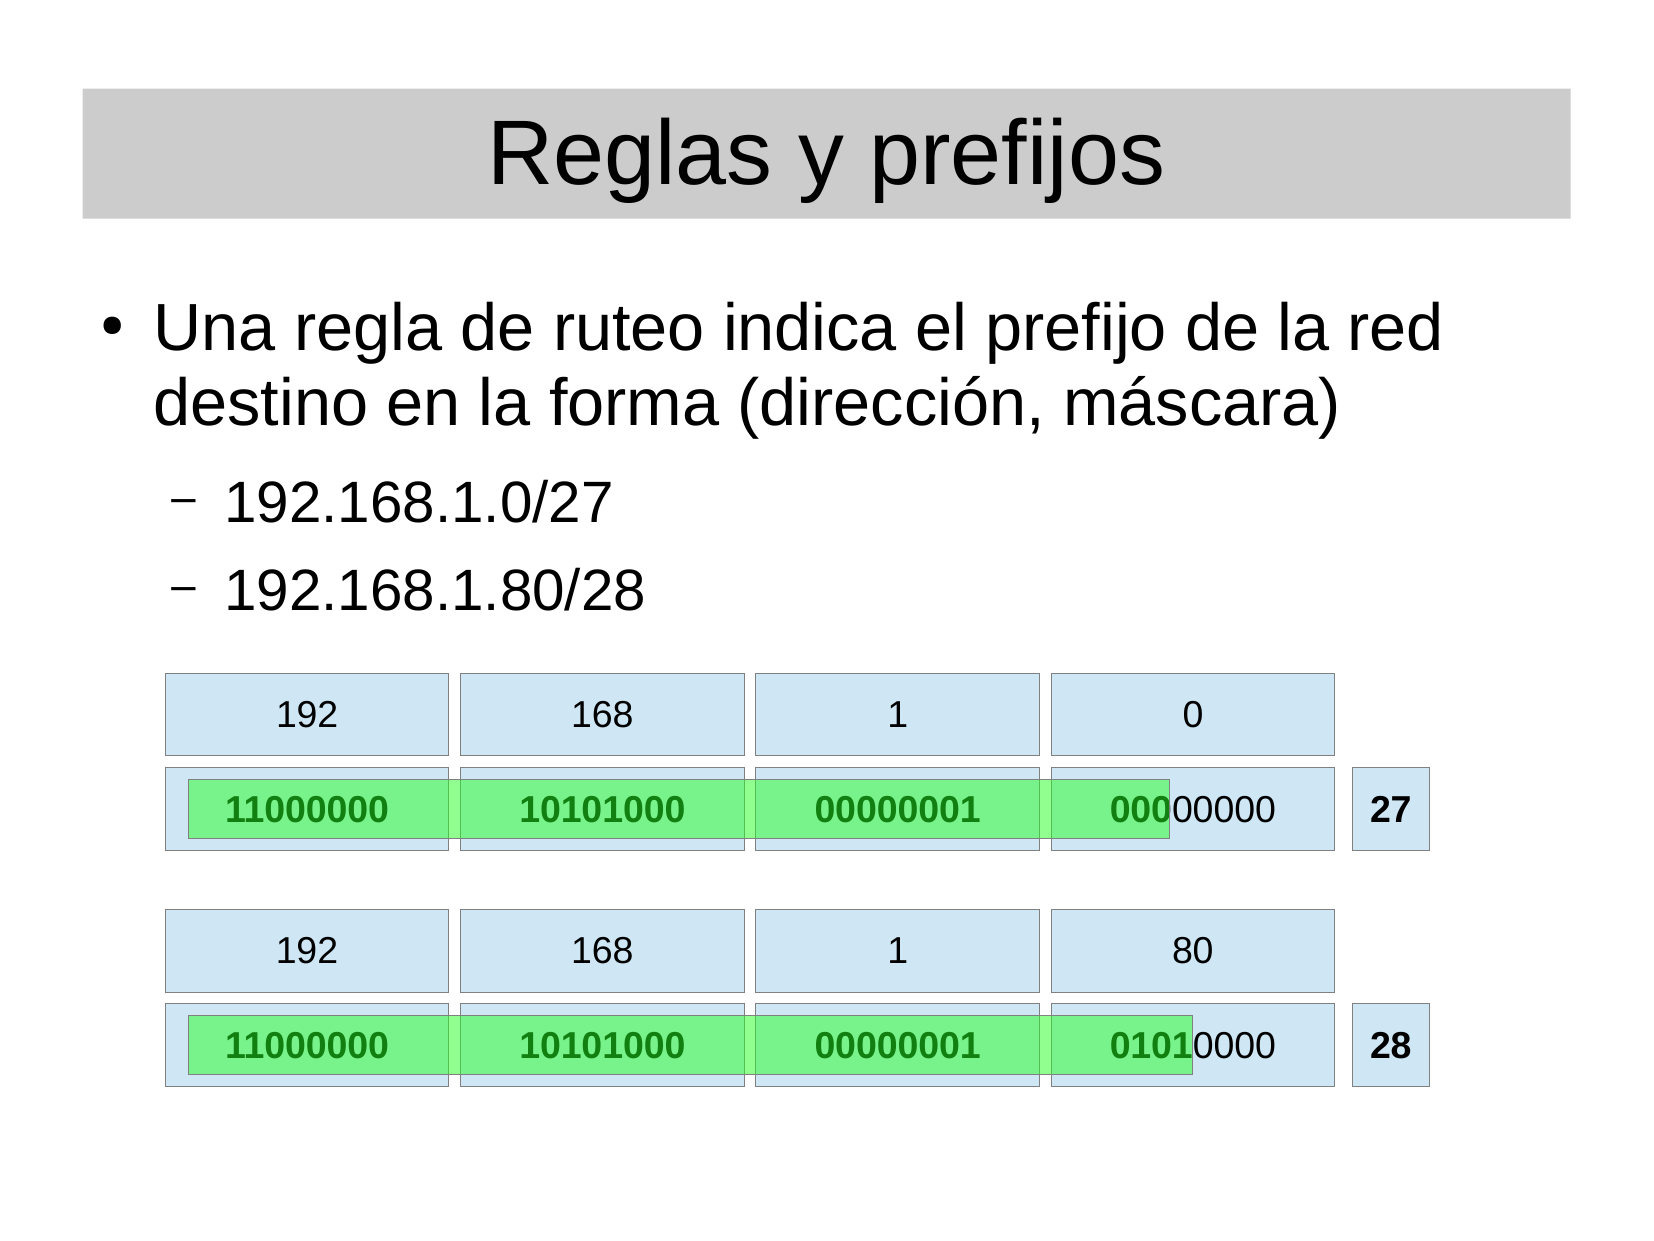

# Reglas y prefijos
Una regla de ruteo indica el prefijo de la red destino en la forma (dirección, máscara)
192.168.1.0/27
192.168.1.80/28
192
168
1
0
27
11000000
10101000
00000001
00000000
192
168
1
80
28
11000000
10101000
00000001
01010000